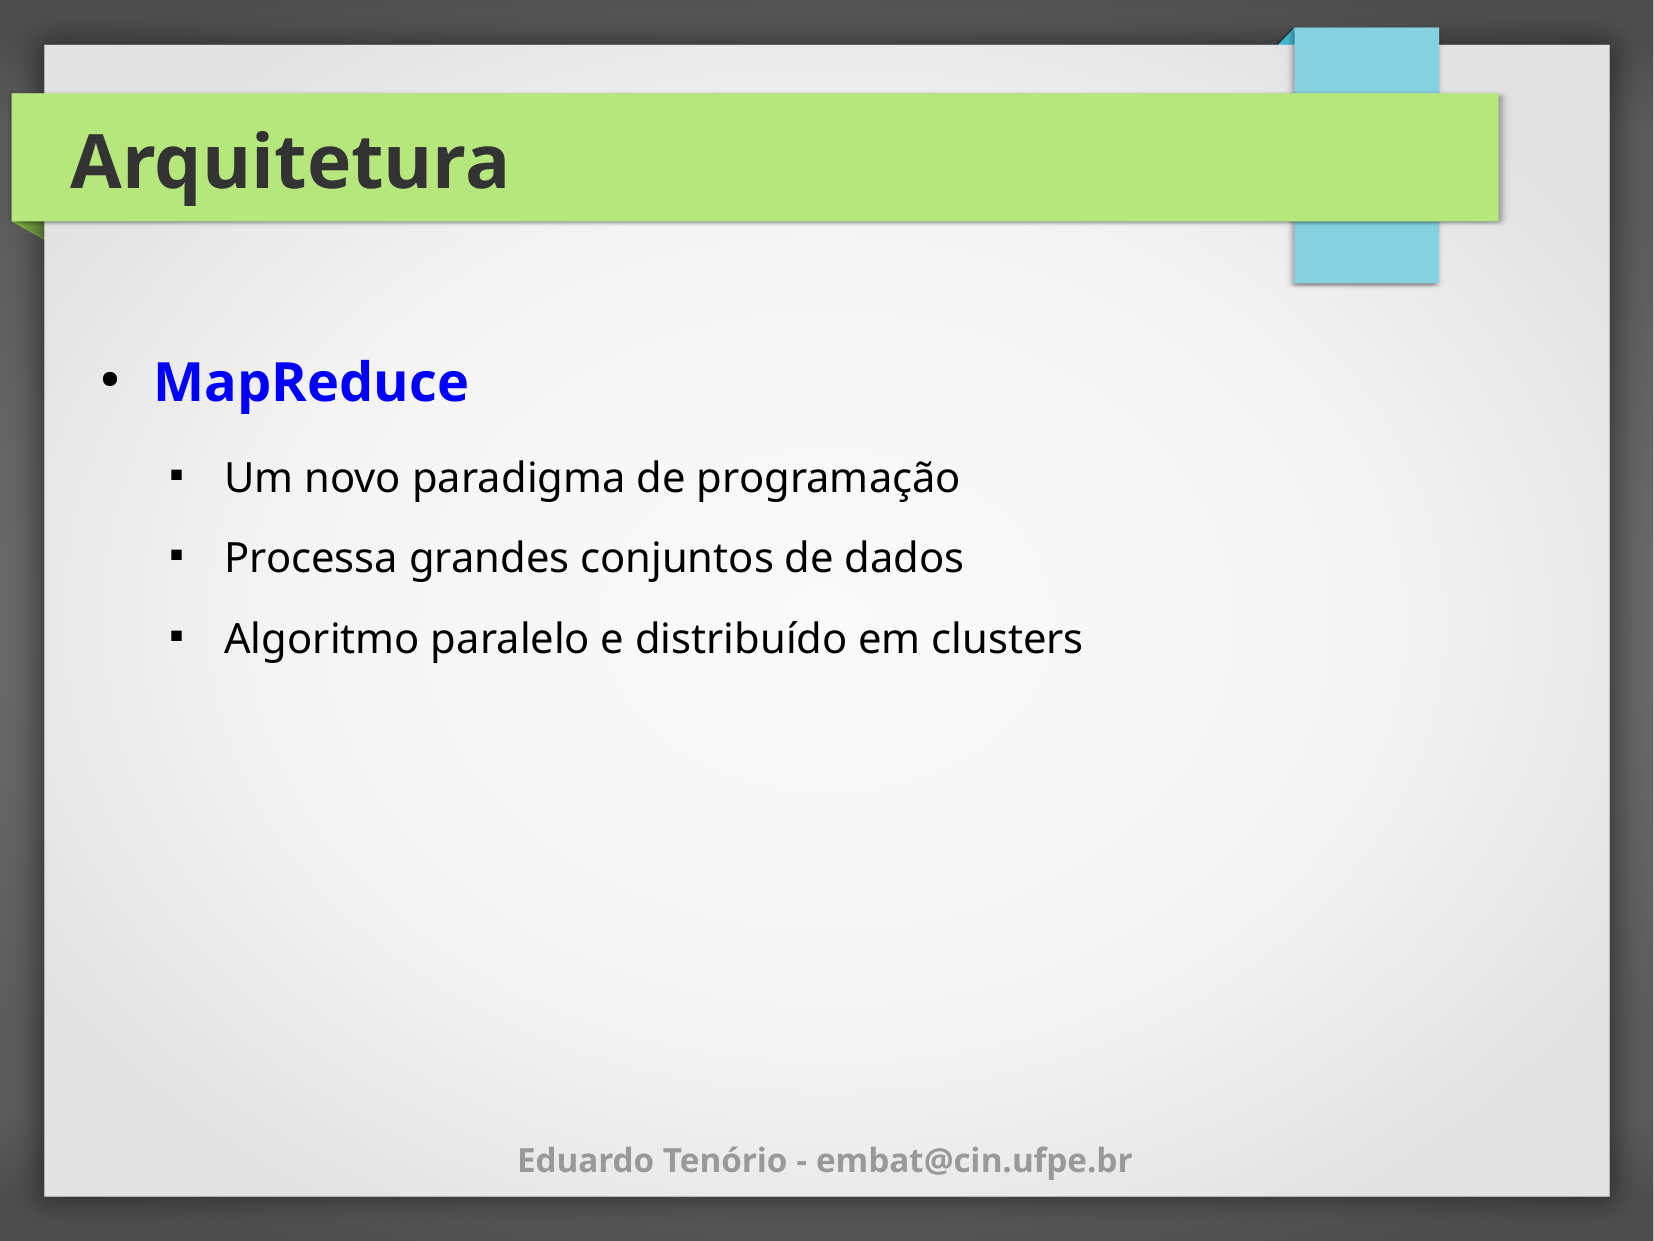

# Arquitetura
MapReduce
Um novo paradigma de programação
Processa grandes conjuntos de dados
Algoritmo paralelo e distribuído em clusters
Eduardo Tenório - embat@cin.ufpe.br